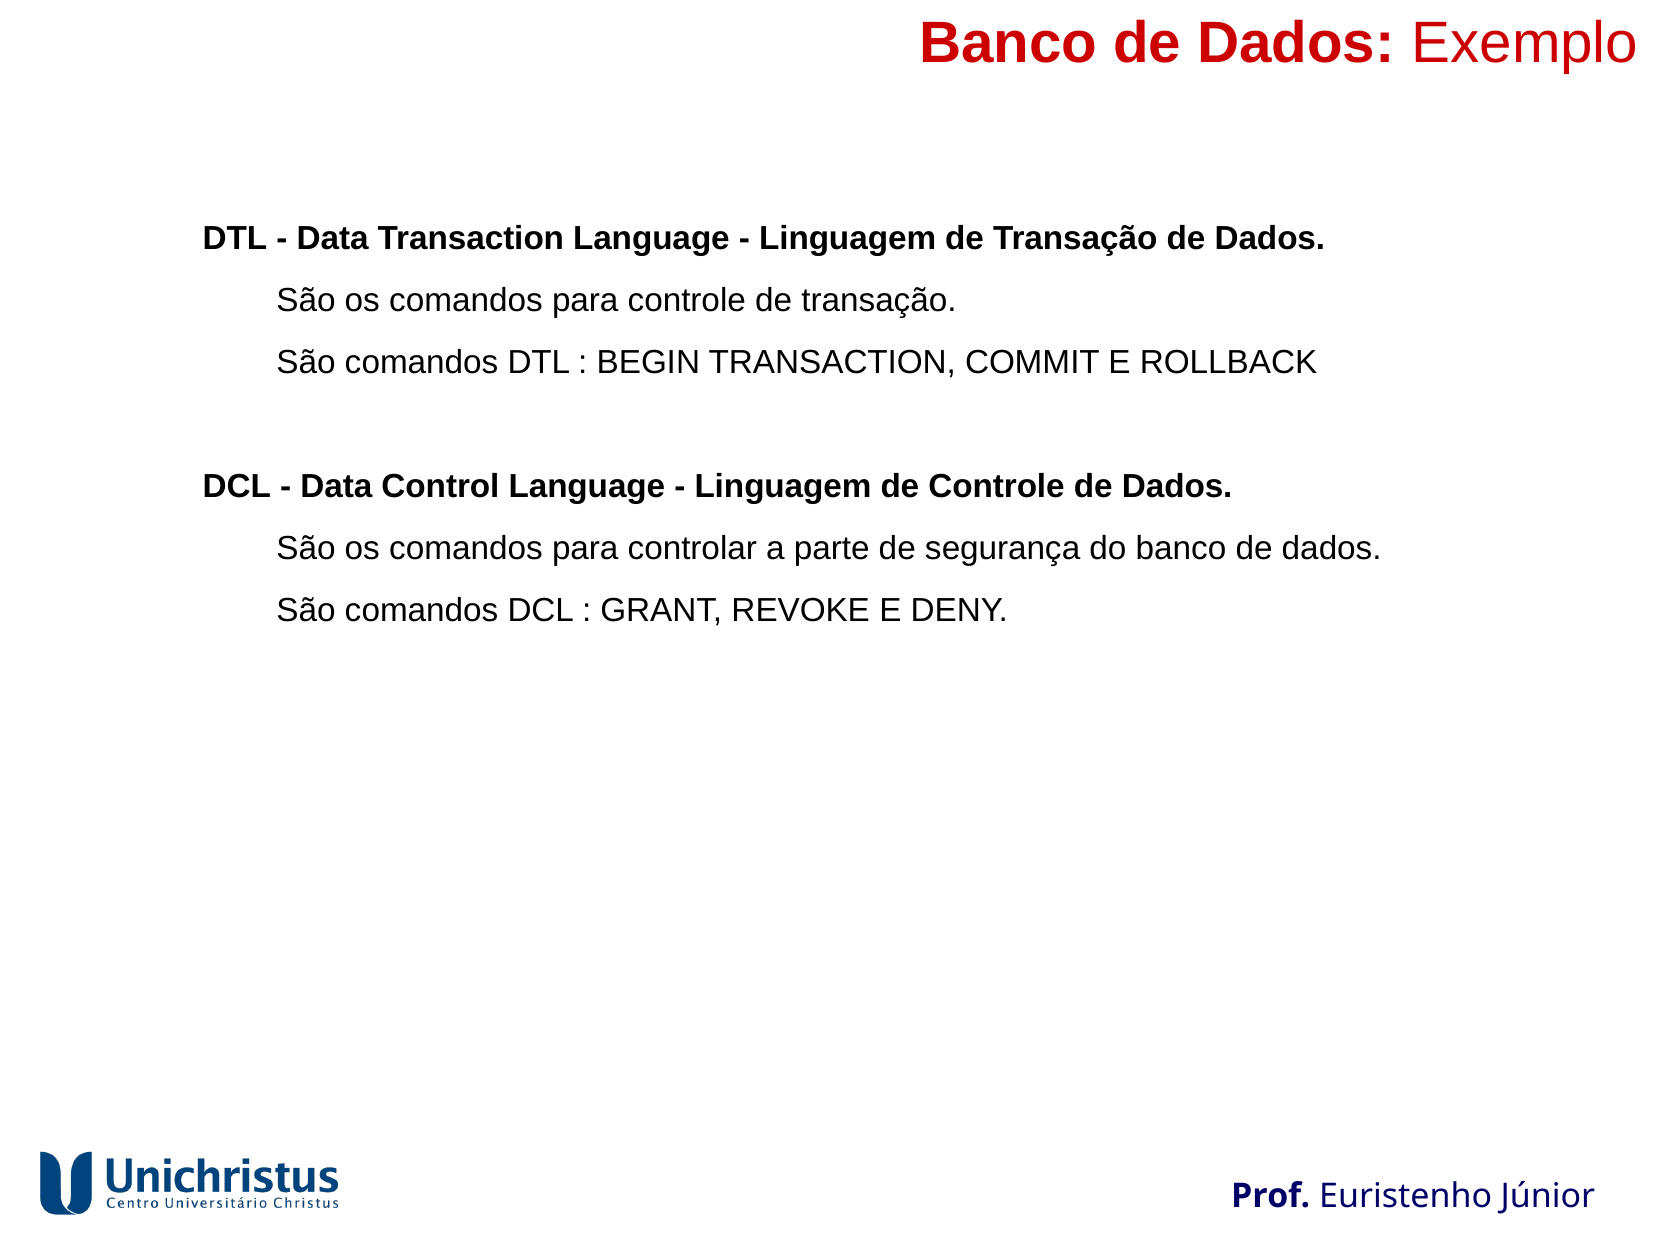

Banco de Dados: Exemplo
DTL - Data Transaction Language - Linguagem de Transação de Dados.
	São os comandos para controle de transação.
	São comandos DTL : BEGIN TRANSACTION, COMMIT E ROLLBACK
DCL - Data Control Language - Linguagem de Controle de Dados.
	São os comandos para controlar a parte de segurança do banco de dados.
	São comandos DCL : GRANT, REVOKE E DENY.
Prof. Euristenho Júnior